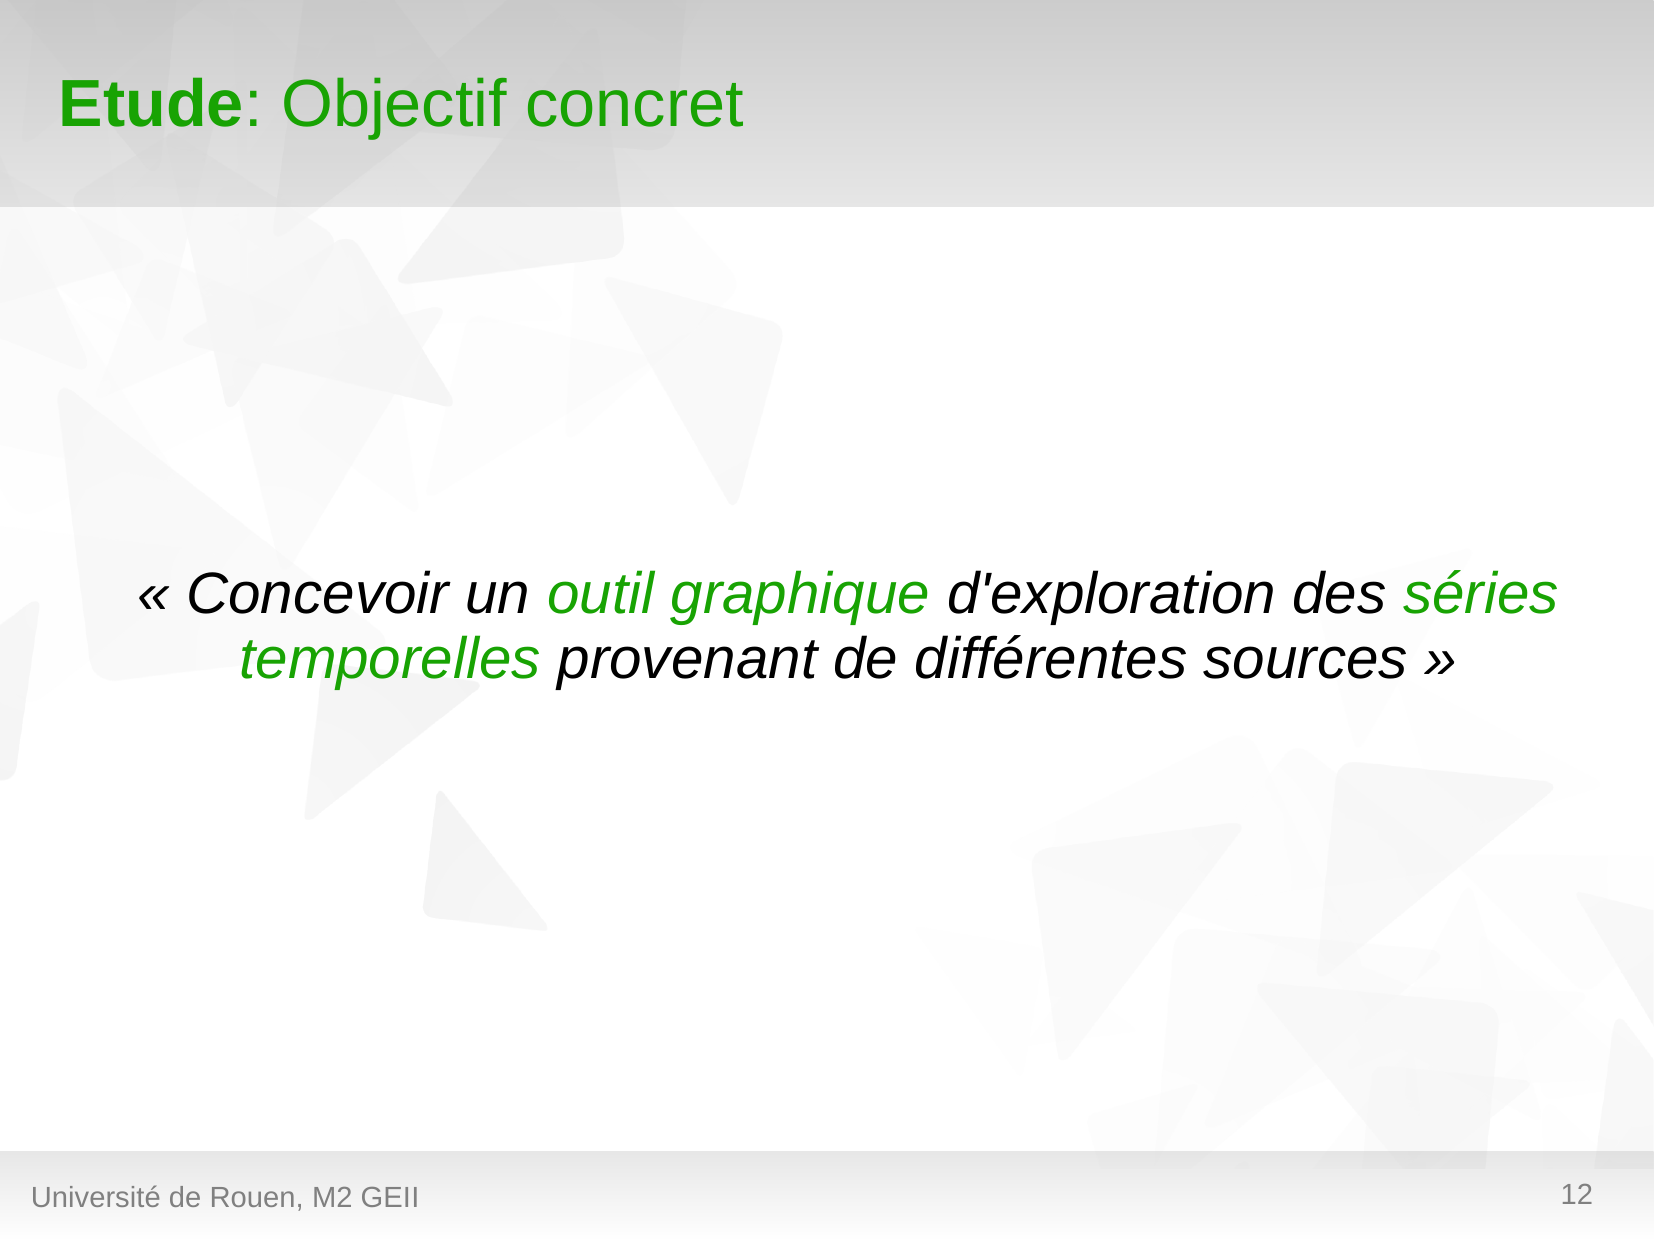

# Etude: Objectif concret
« Concevoir un outil graphique d'exploration des séries temporelles provenant de différentes sources »
12
Université de Rouen, M2 GEII